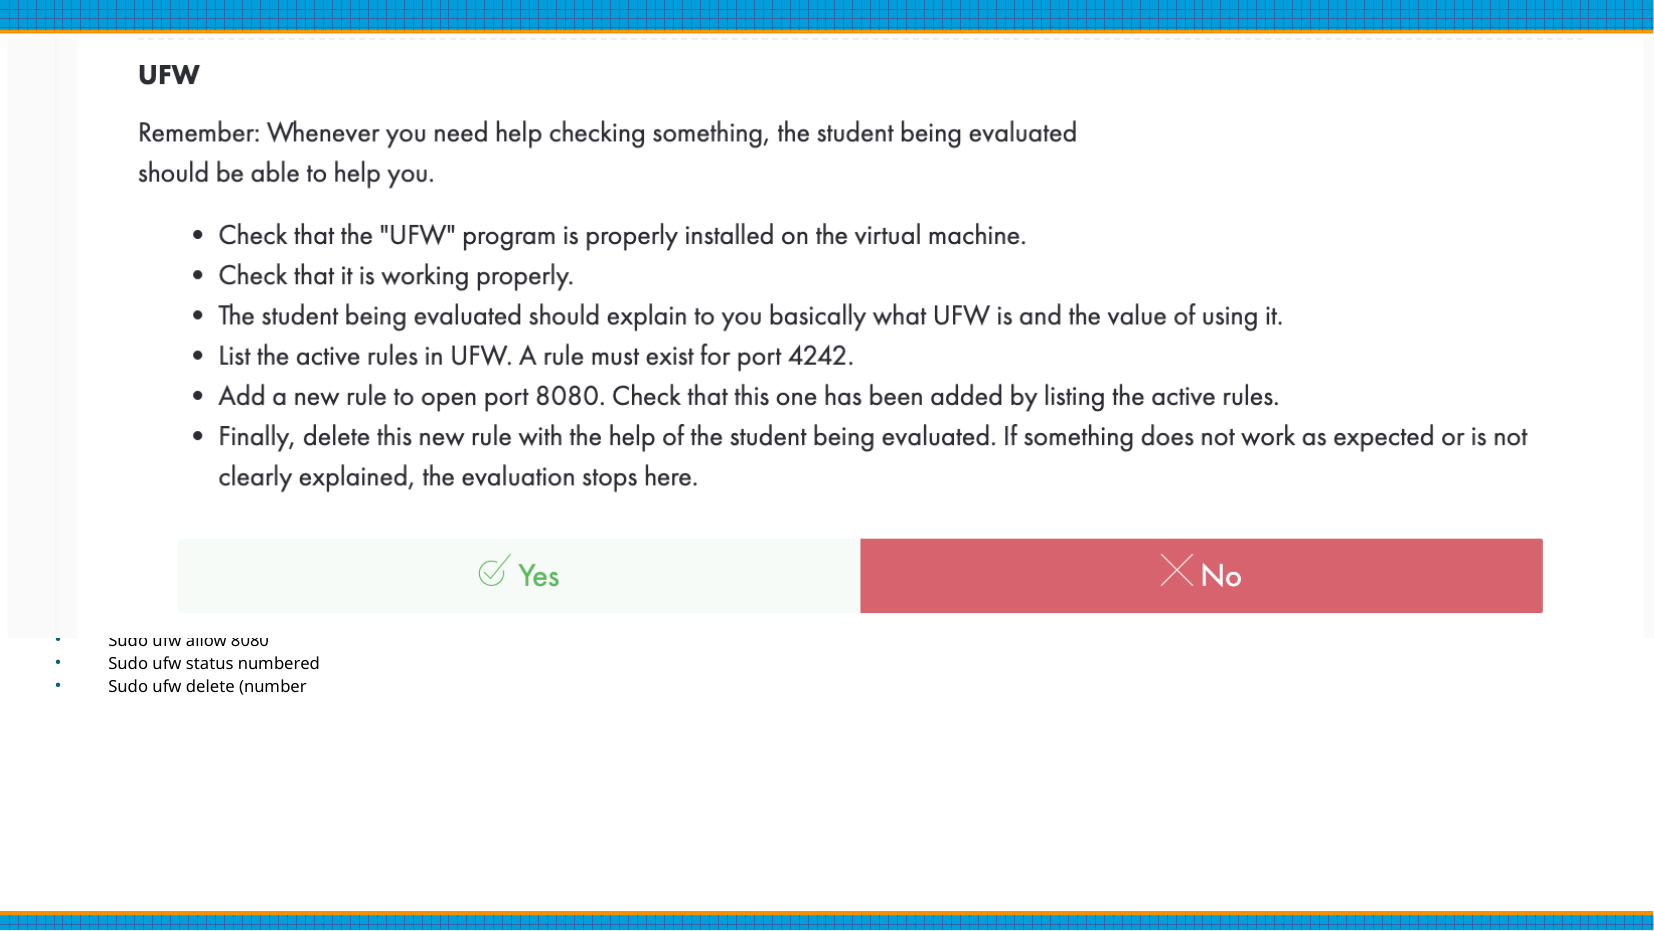

# Resouestas
Sudo ufw allow 8080
Sudo ufw status numbered
Sudo ufw delete (number